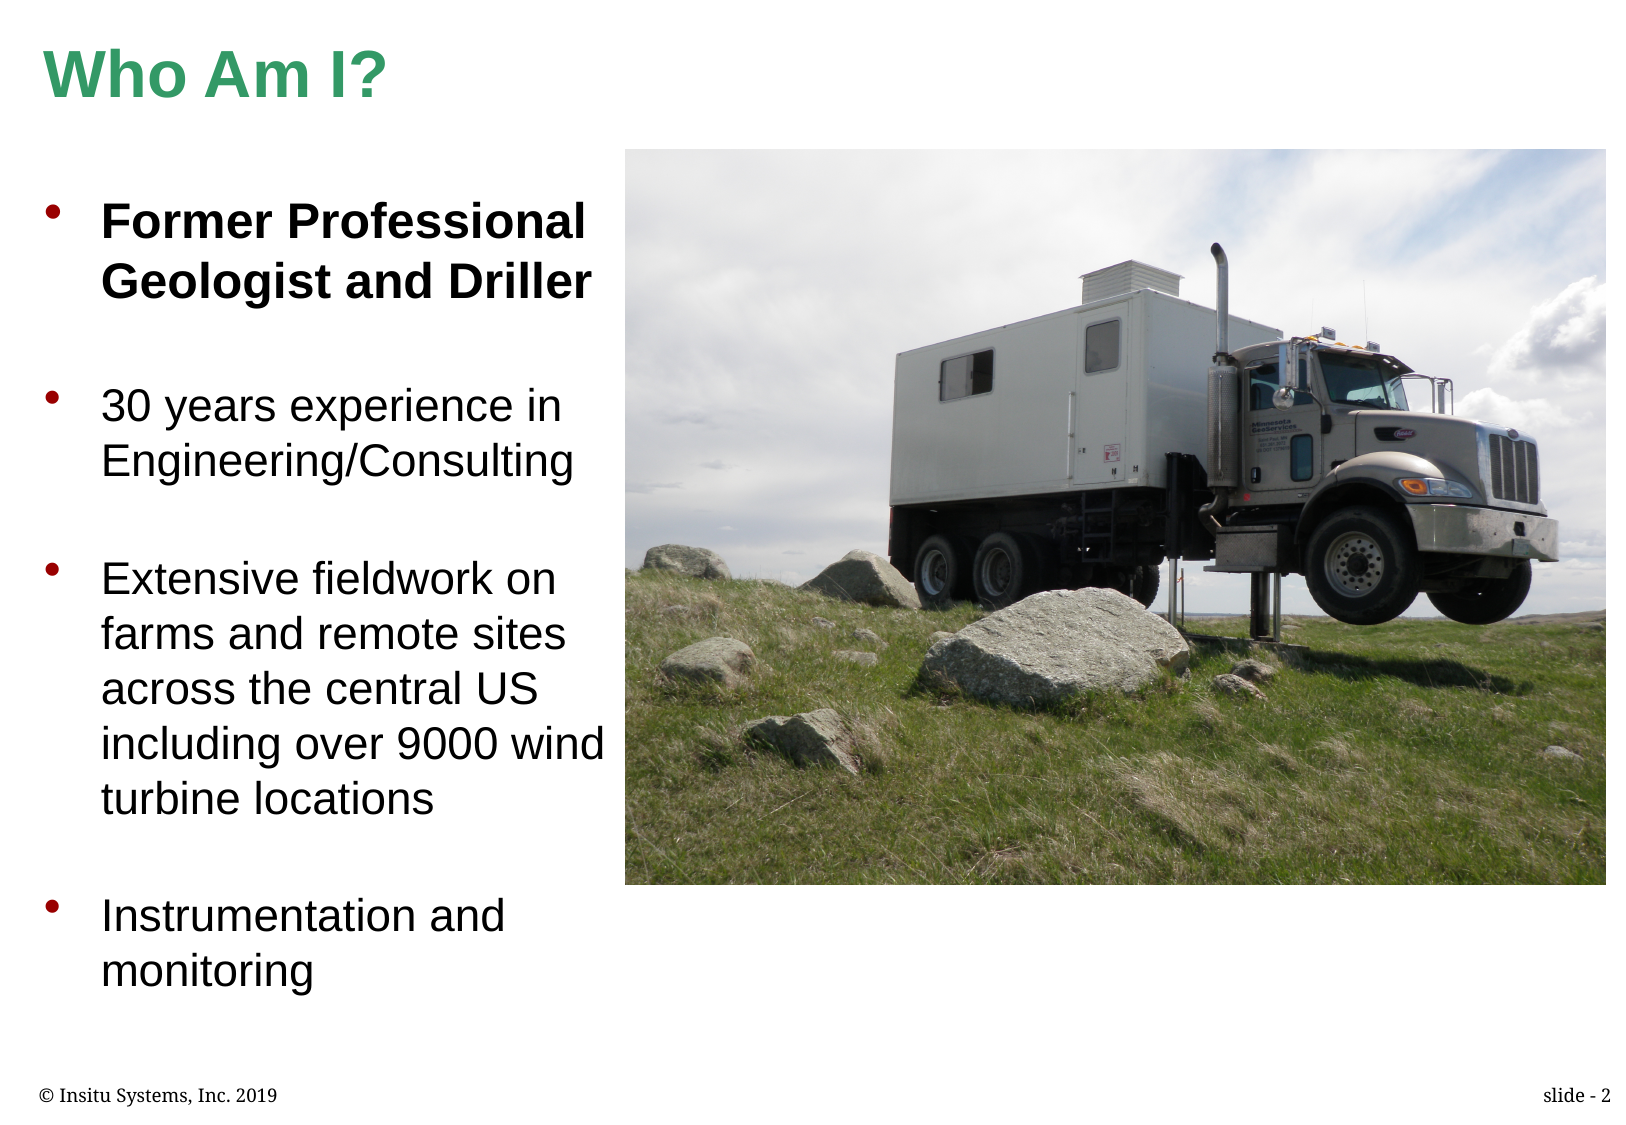

# Who Am I?
Former Professional Geologist and Driller
30 years experience in Engineering/Consulting
Extensive fieldwork on farms and remote sites across the central US including over 9000 wind turbine locations
Instrumentation and monitoring